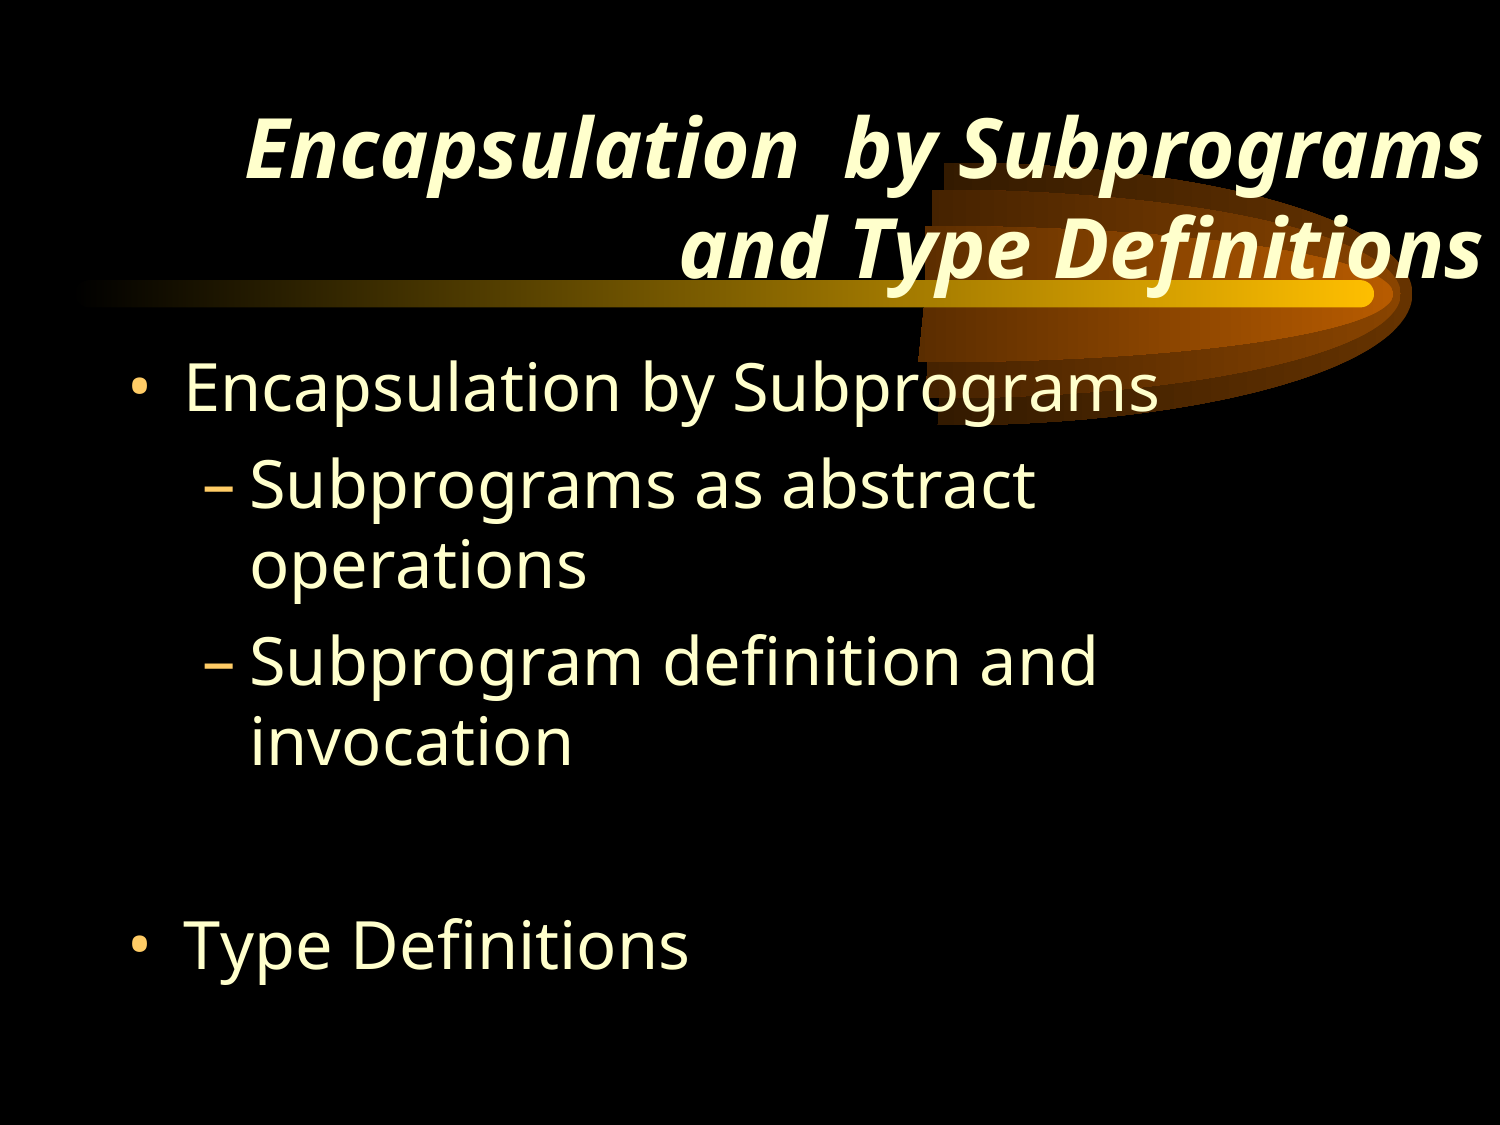

# Encapsulation by Subprograms and Type Definitions
Encapsulation by Subprograms
Subprograms as abstract operations
Subprogram definition and invocation
Type Definitions